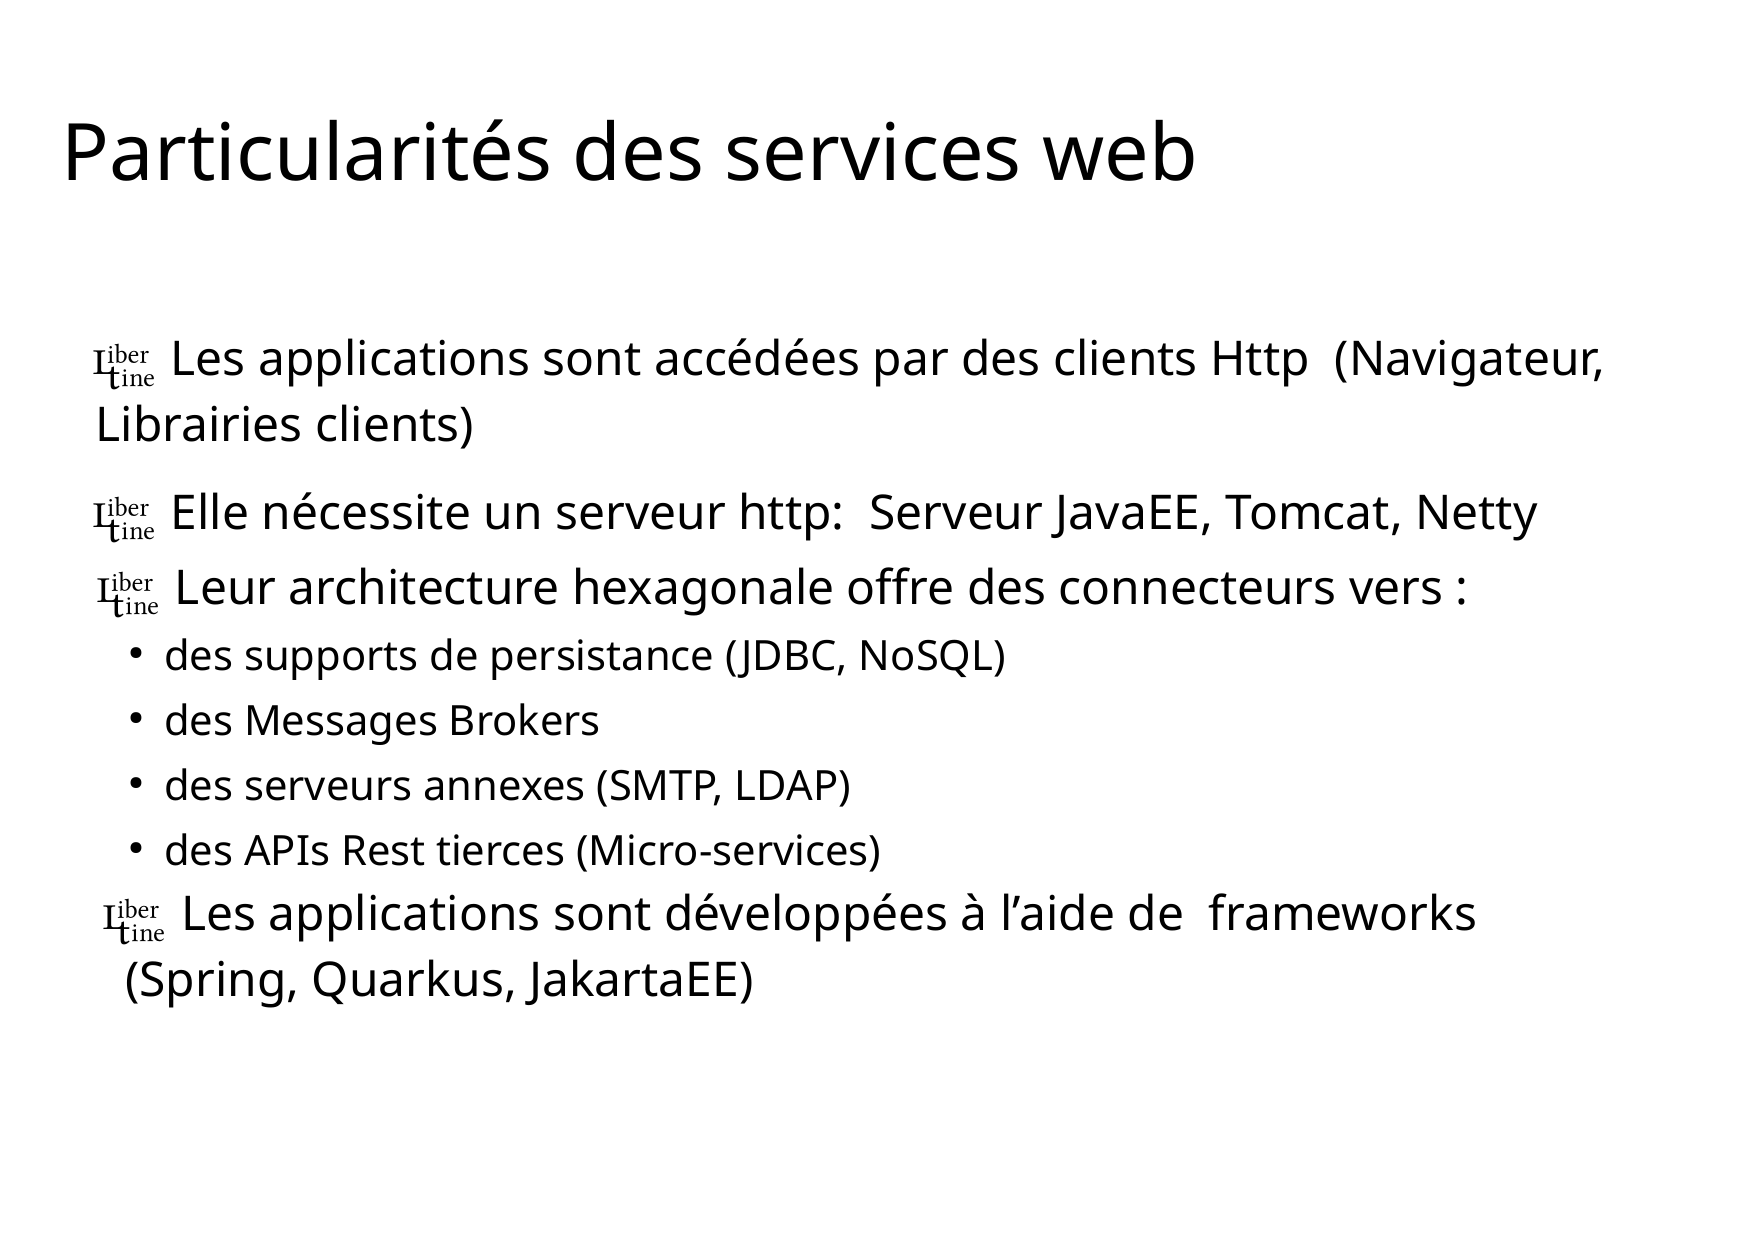

# Particularités des services web
 Les applications sont accédées par des clients Http (Navigateur, Librairies clients)
 Elle nécessite un serveur http: Serveur JavaEE, Tomcat, Netty
 Leur architecture hexagonale offre des connecteurs vers :
des supports de persistance (JDBC, NoSQL)
des Messages Brokers
des serveurs annexes (SMTP, LDAP)
des APIs Rest tierces (Micro-services)
 Les applications sont développées à l’aide de frameworks (Spring, Quarkus, JakartaEE)